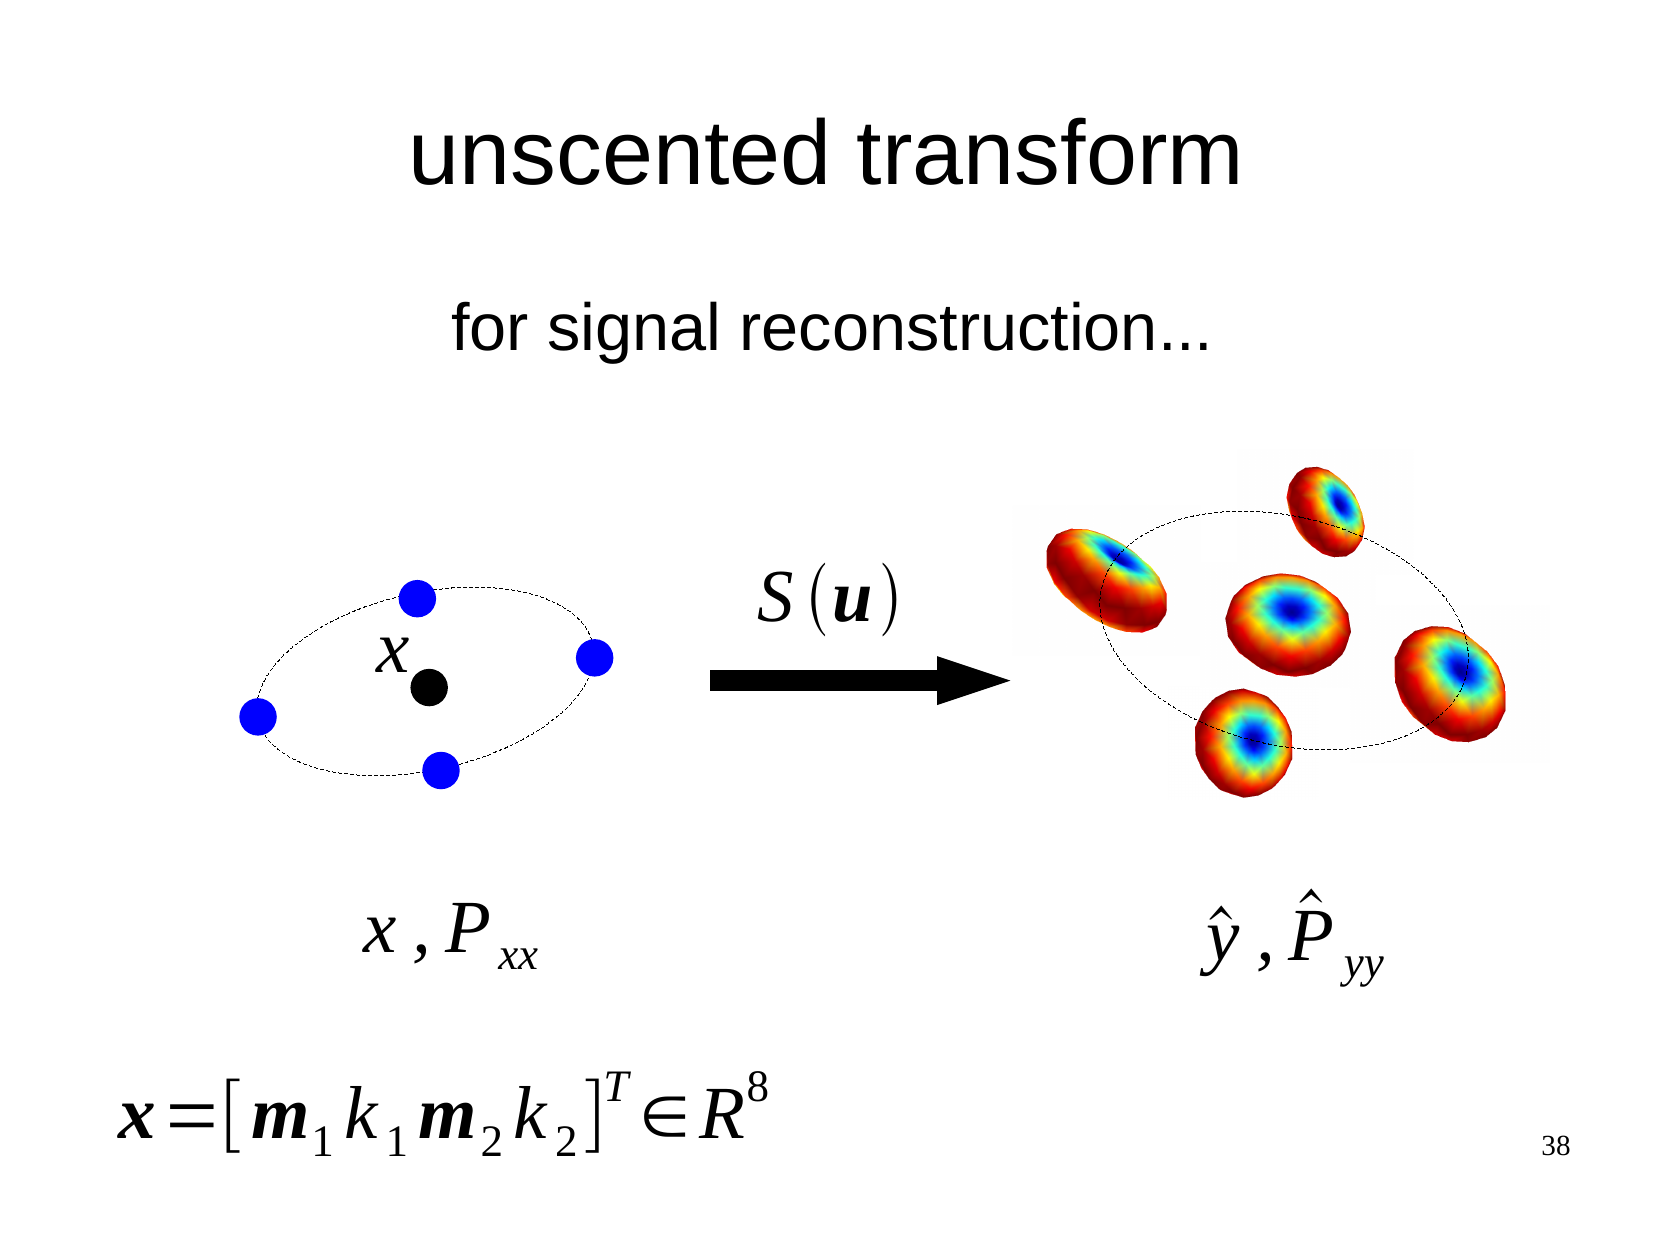

# unscented transform
for signal reconstruction...
38